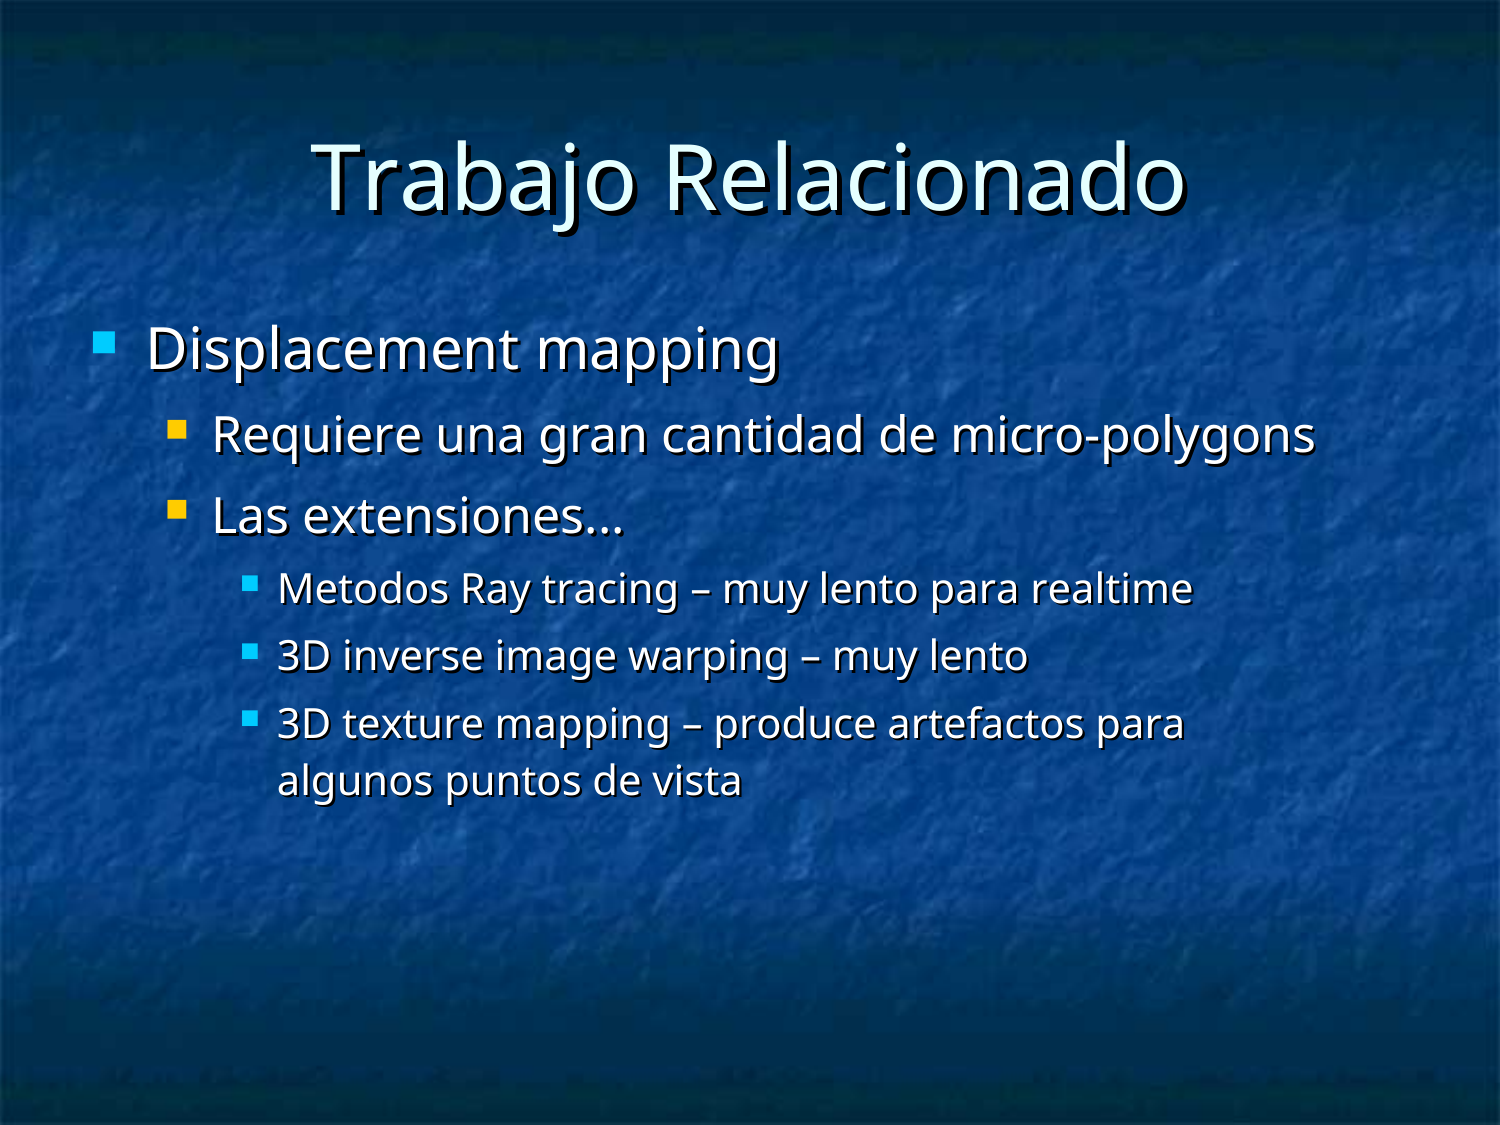

# Trabajo Relacionado
Displacement mapping
Requiere una gran cantidad de micro-polygons
Las extensiones...
Metodos Ray tracing – muy lento para realtime
3D inverse image warping – muy lento
3D texture mapping – produce artefactos para algunos puntos de vista